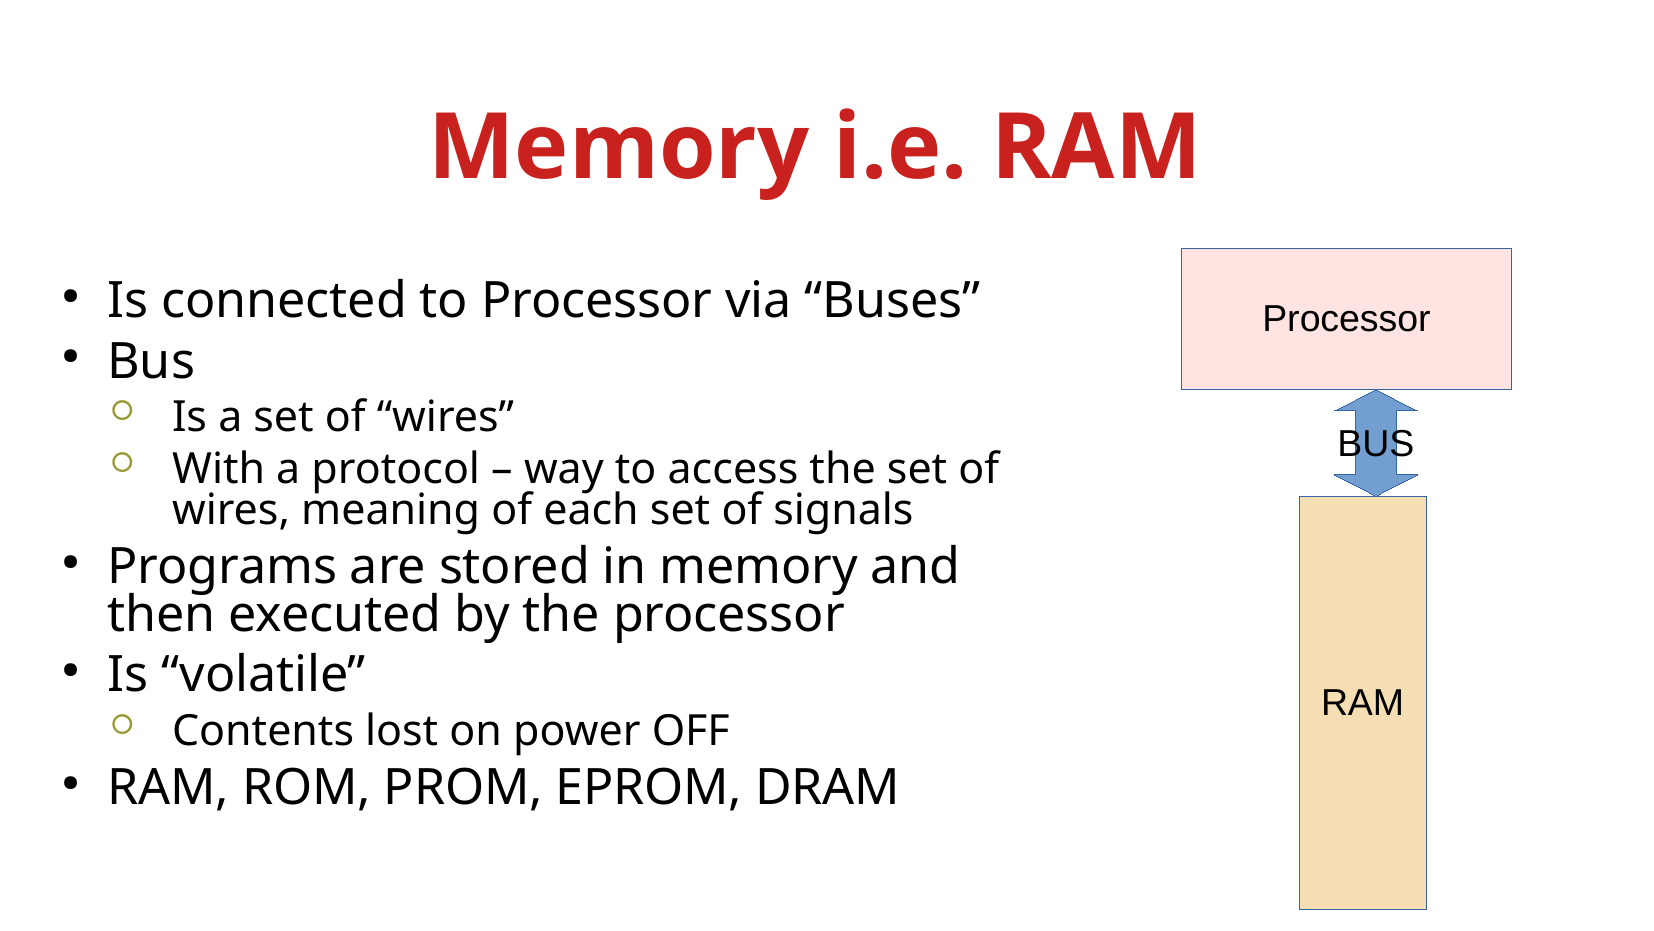

# Memory i.e. RAM
Processor
Is connected to Processor via “Buses”
Bus
Is a set of “wires”
With a protocol – way to access the set of wires, meaning of each set of signals
Programs are stored in memory and then executed by the processor
Is “volatile”
Contents lost on power OFF
RAM, ROM, PROM, EPROM, DRAM
BUS
RAM